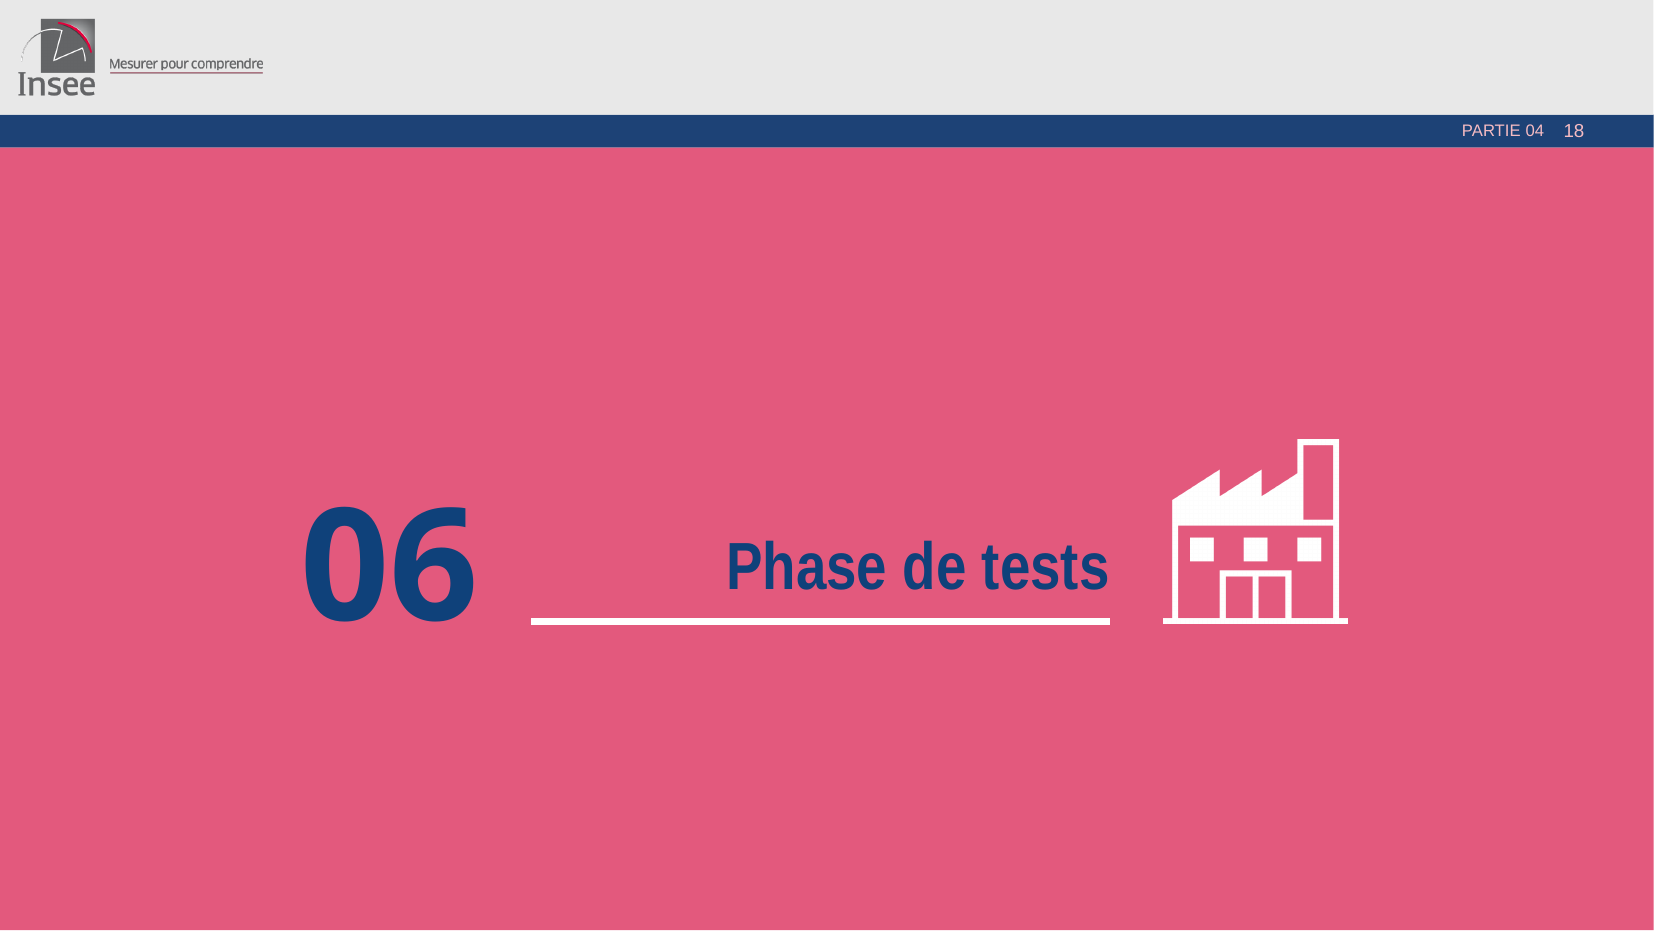

PARTIE 04
18
06
# Phase de tests